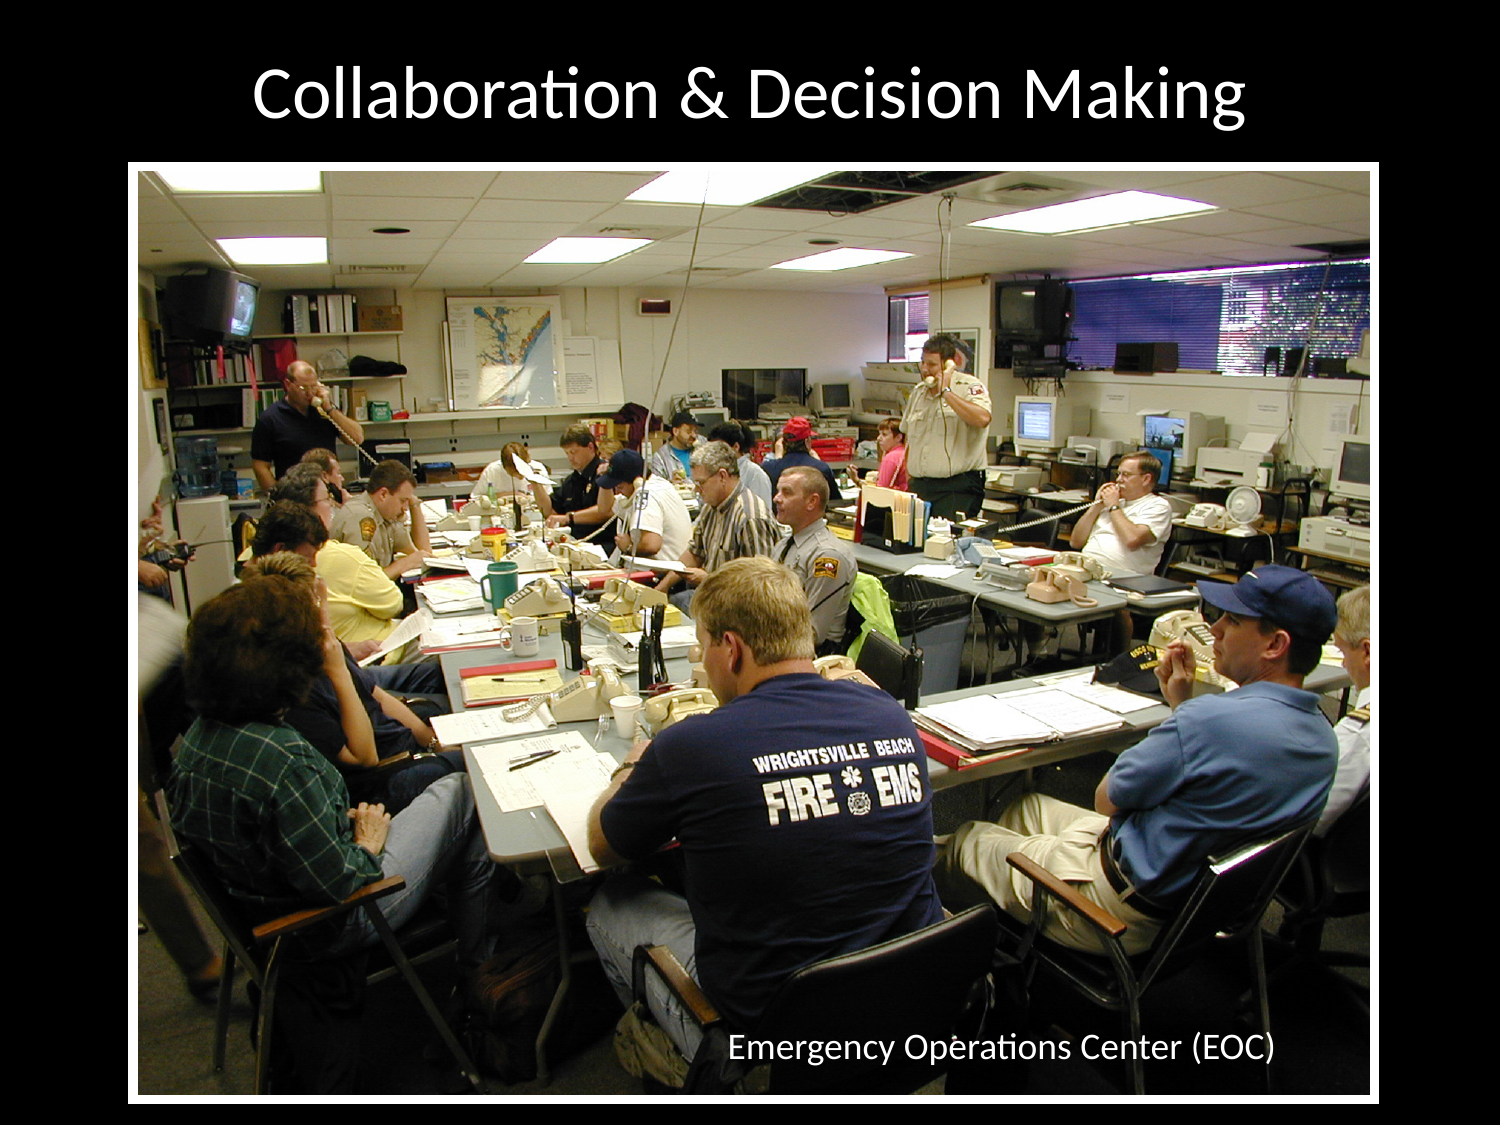

# Collaboration & Decision Making
Emergency Operations Center (EOC)